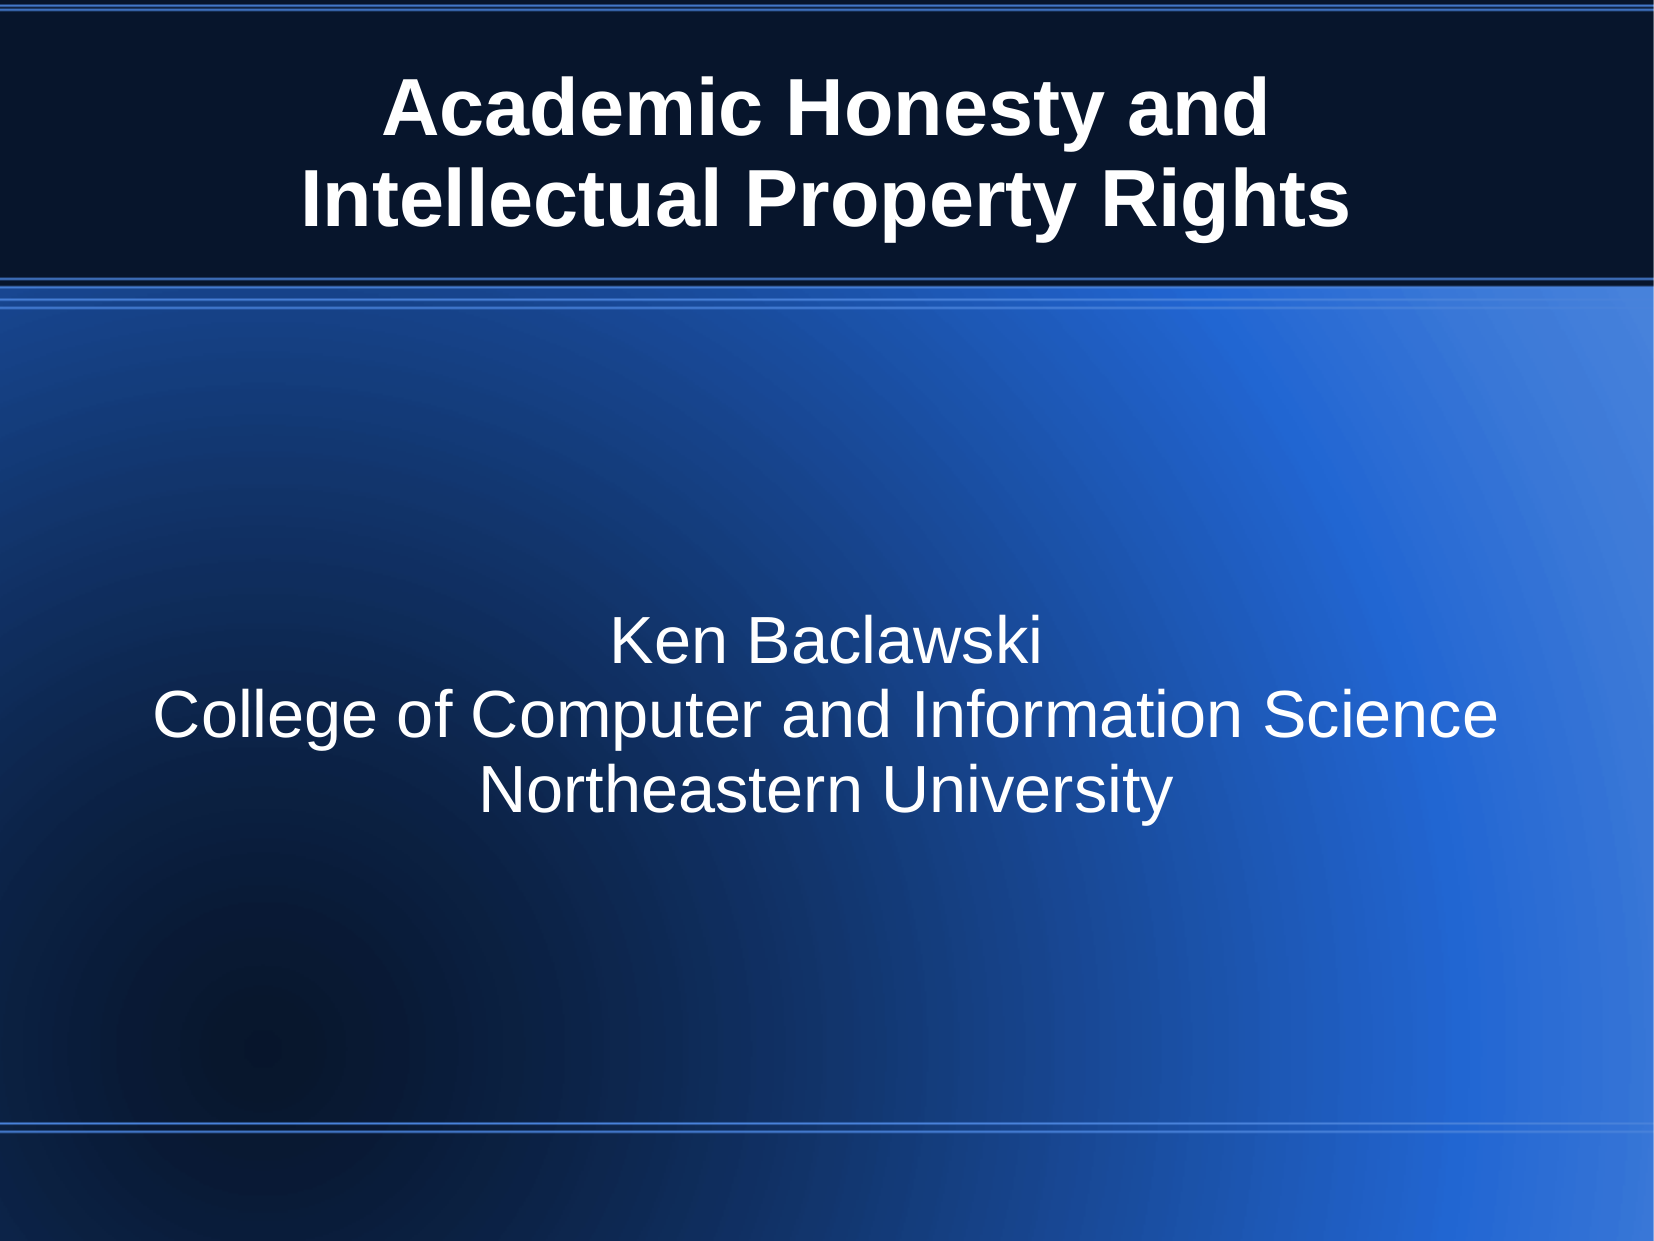

# Academic Honesty and Intellectual Property Rights
Ken Baclawski
College of Computer and Information Science
Northeastern University